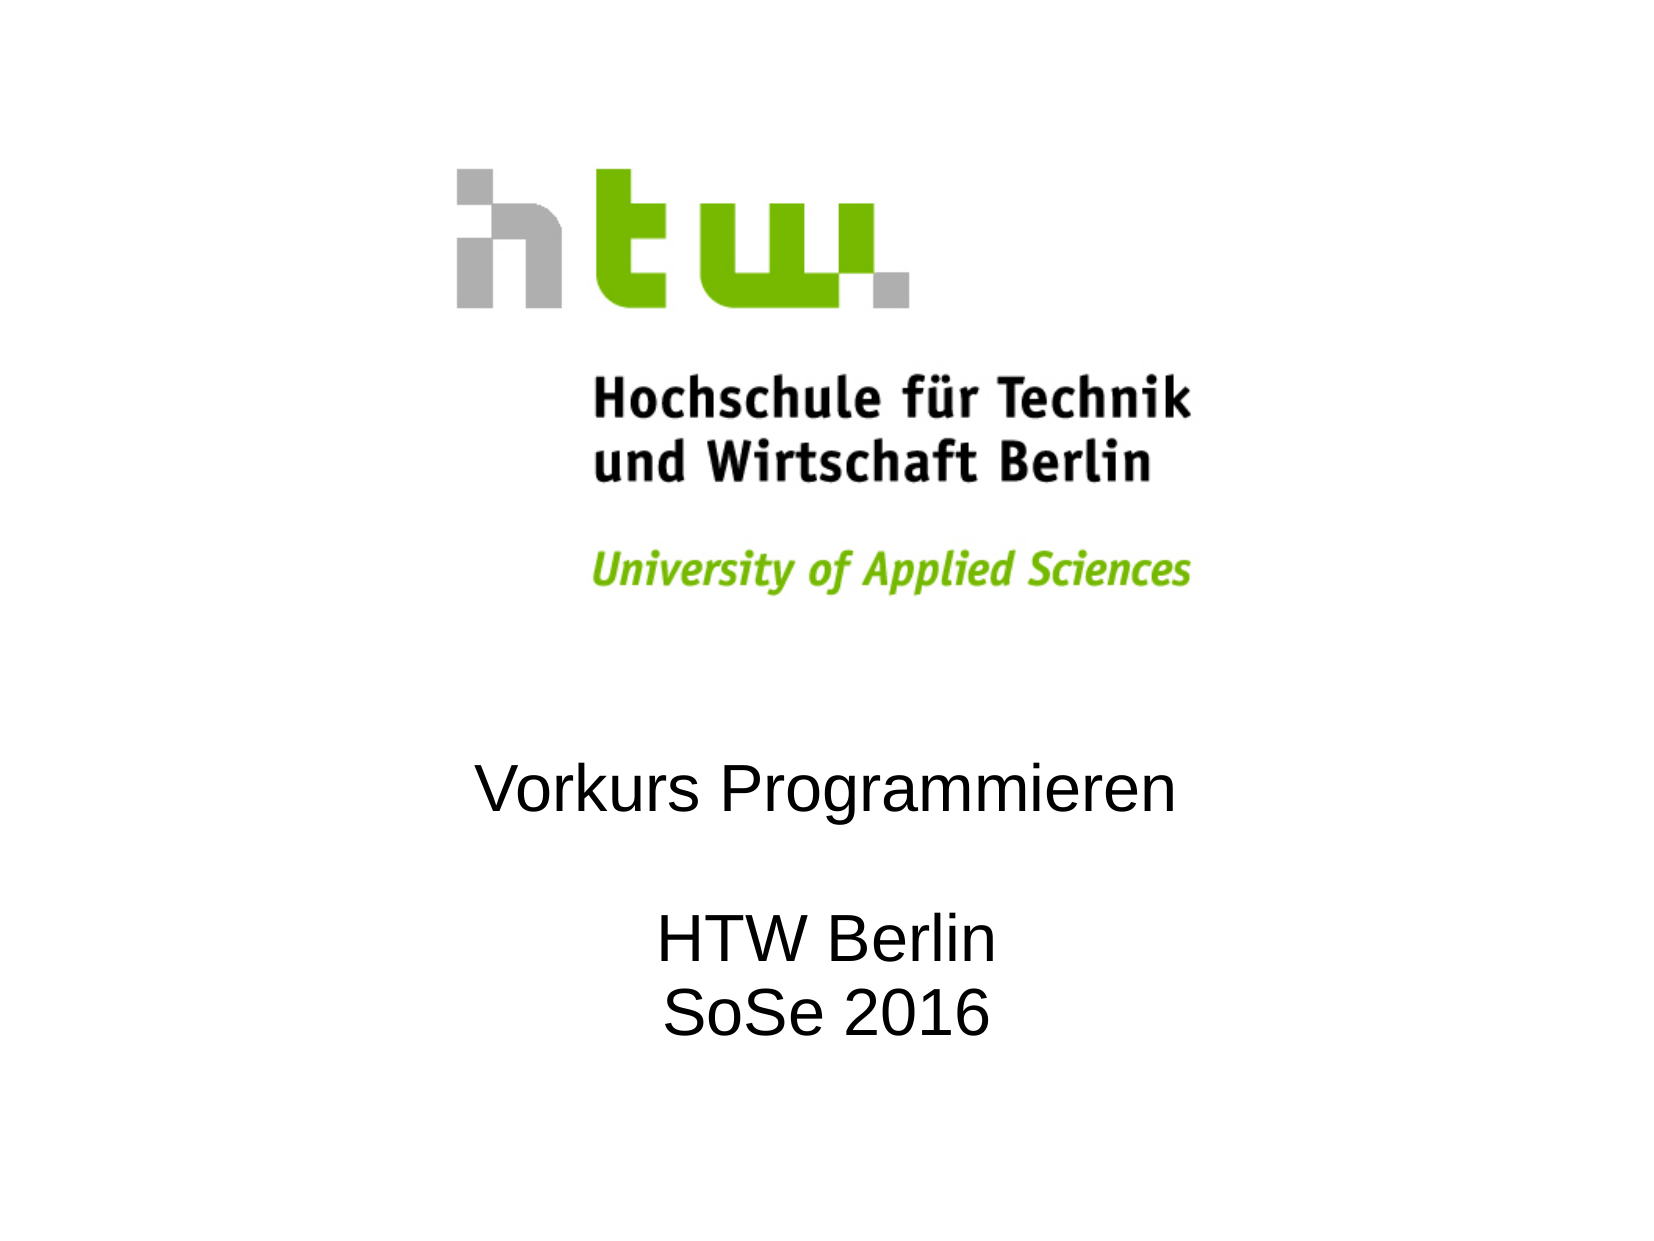

# Vorkurs Programmieren
HTW Berlin
SoSe 2016